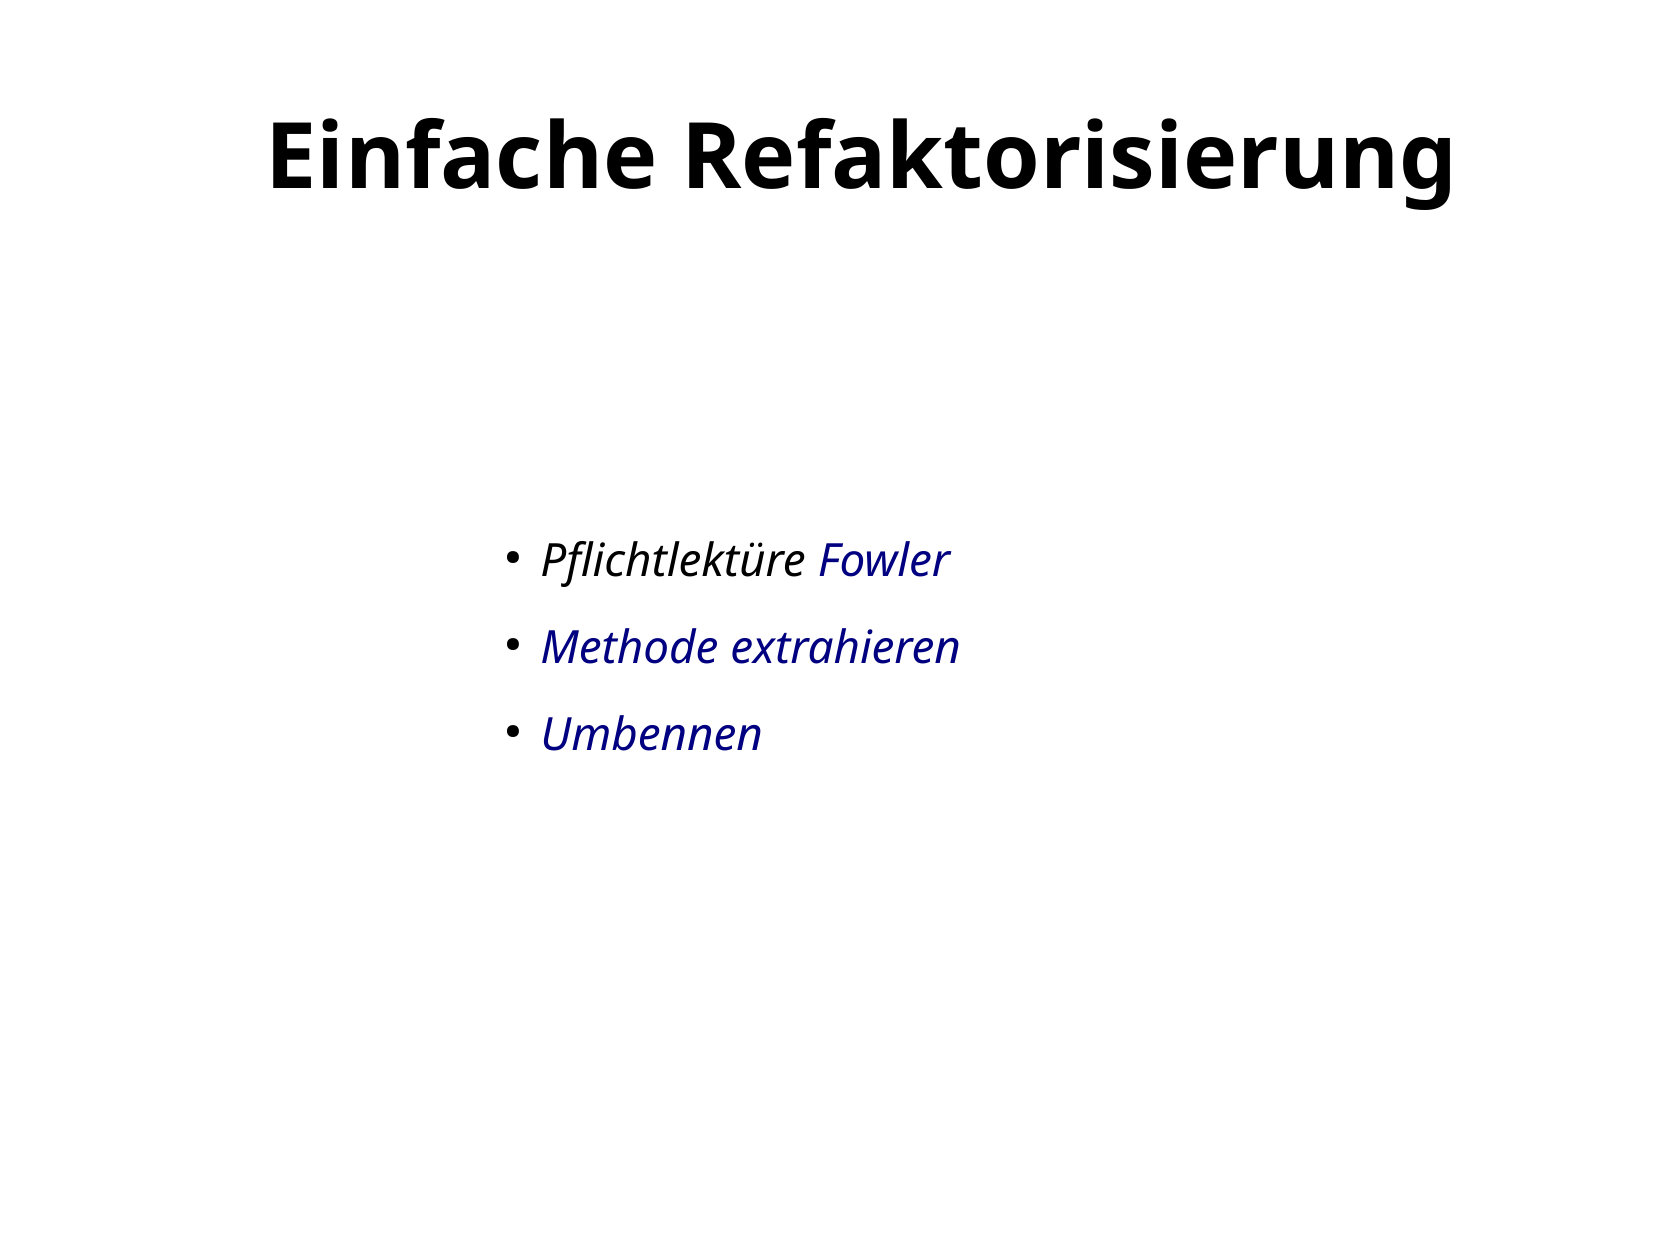

# Einfache Refaktorisierung
Pflichtlektüre Fowler
Methode extrahieren
Umbennen